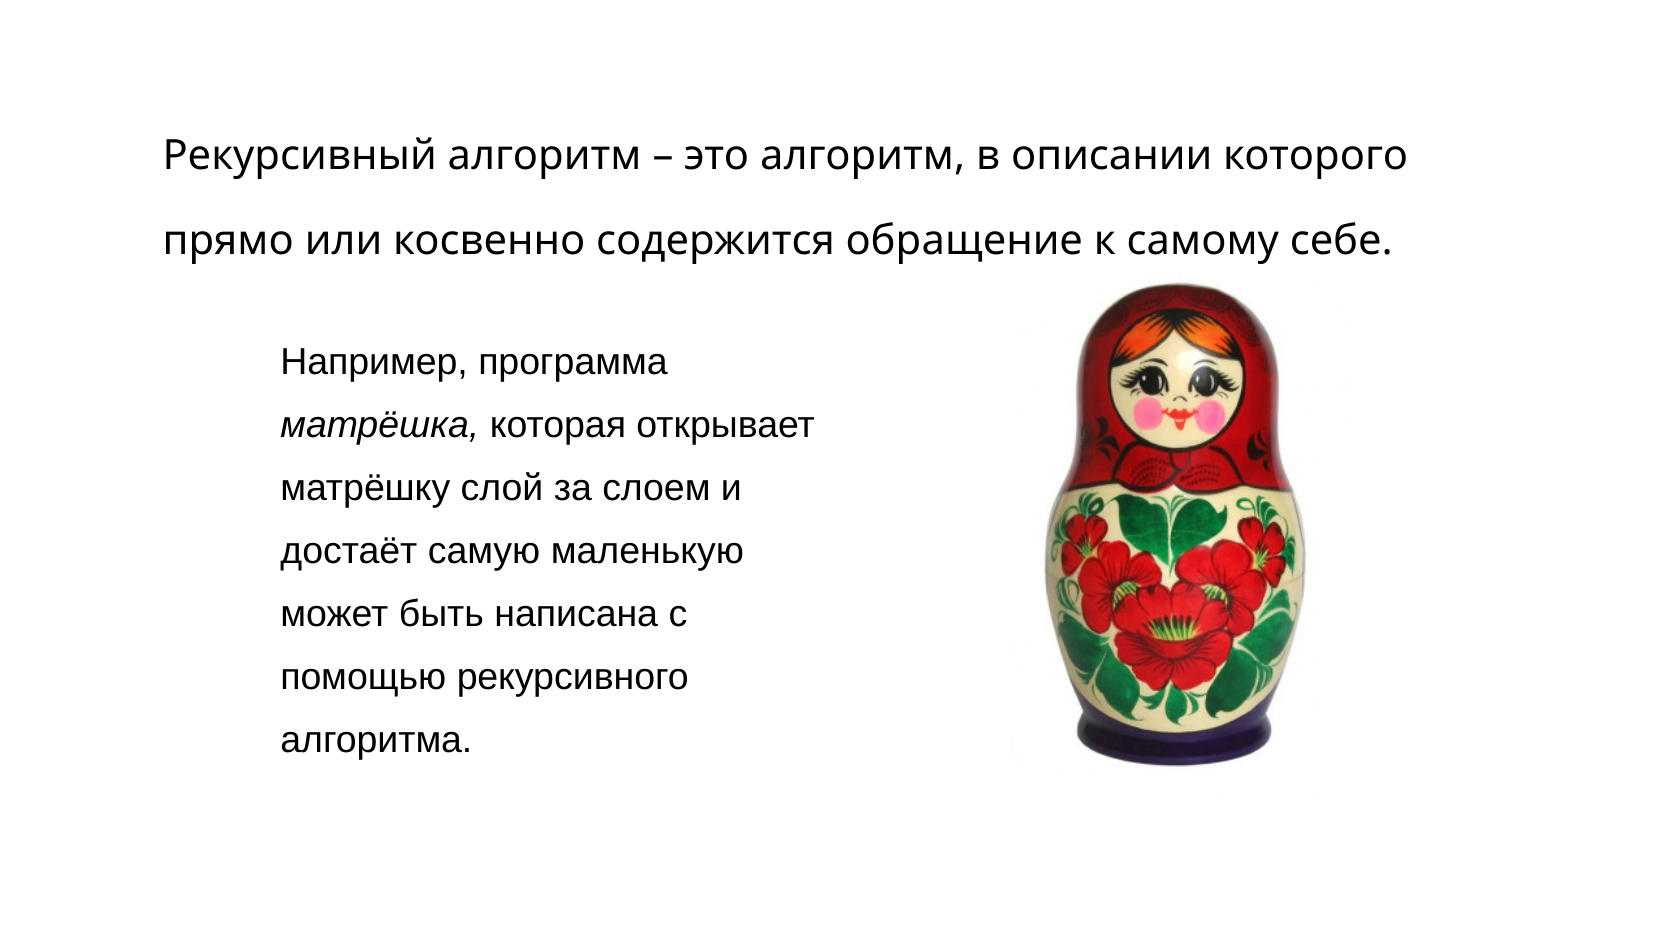

Рекурсивный алгоритм – это алгоритм, в описании которого прямо или косвенно содержится обращение к самому себе.
Например, программа матрёшка, которая открывает матрёшку слой за слоем и достаёт самую маленькую может быть написана с помощью рекурсивного алгоритма.